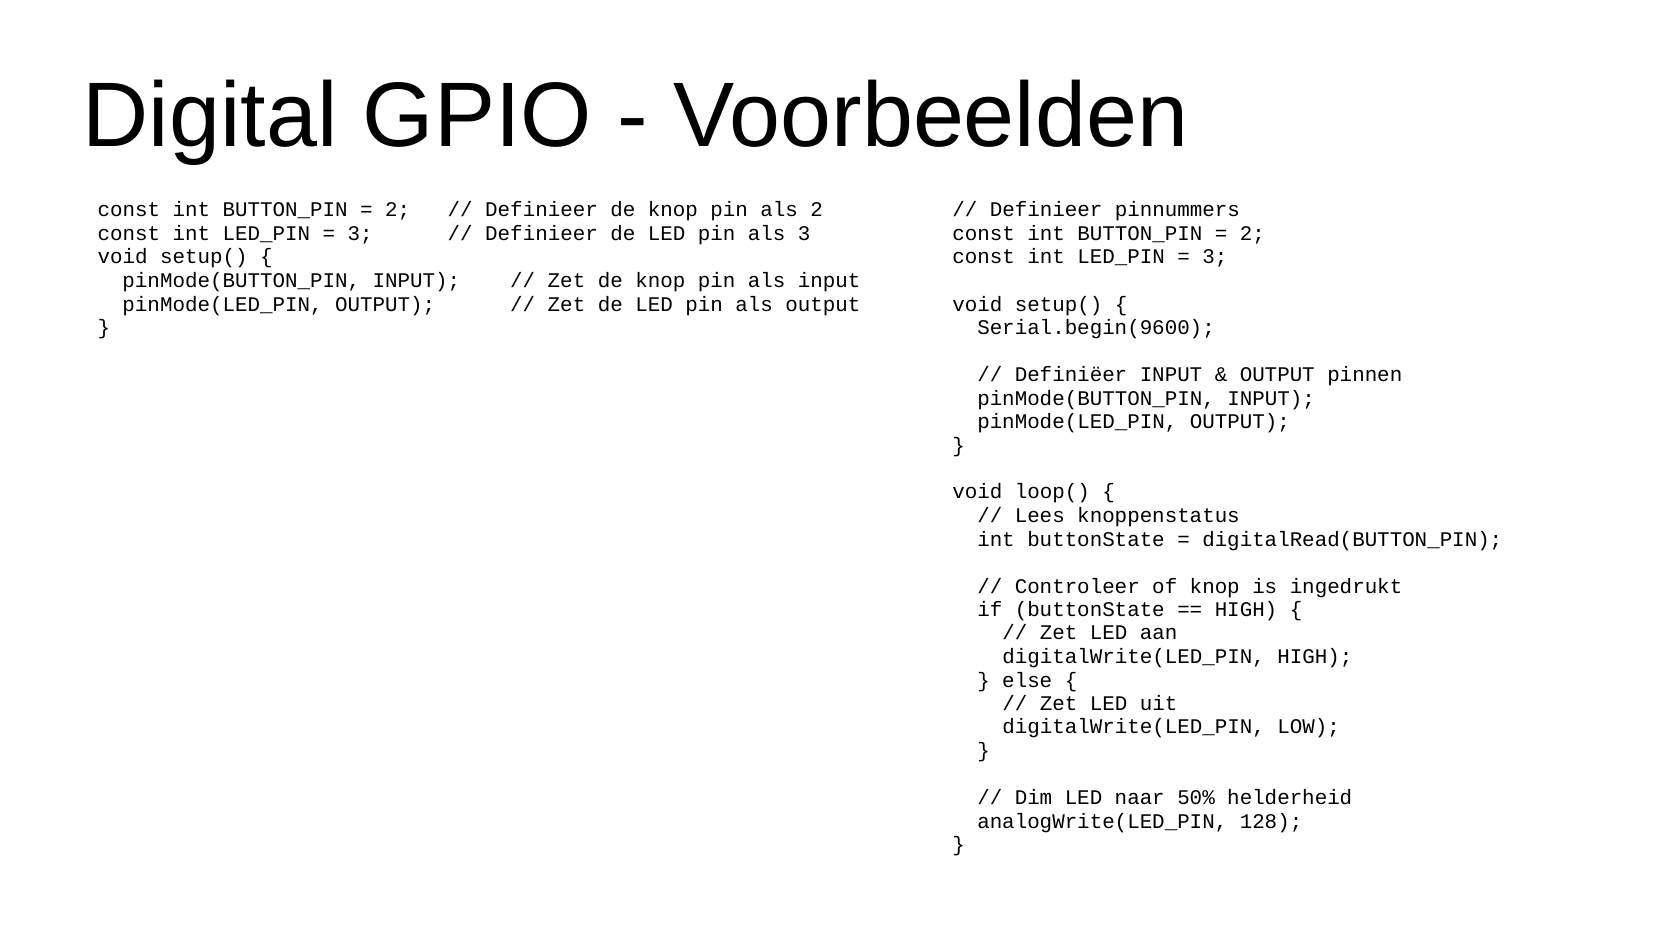

# Digital GPIO - Voorbeelden
const int BUTTON_PIN = 2; // Definieer de knop pin als 2
const int LED_PIN = 3; // Definieer de LED pin als 3
void setup() {
 pinMode(BUTTON_PIN, INPUT); // Zet de knop pin als input
 pinMode(LED_PIN, OUTPUT); // Zet de LED pin als output
}
// Definieer pinnummers
const int BUTTON_PIN = 2;
const int LED_PIN = 3;
void setup() {
 Serial.begin(9600);
 // Definiëer INPUT & OUTPUT pinnen
 pinMode(BUTTON_PIN, INPUT);
 pinMode(LED_PIN, OUTPUT);
}
void loop() {
 // Lees knoppenstatus
 int buttonState = digitalRead(BUTTON_PIN);
 // Controleer of knop is ingedrukt
 if (buttonState == HIGH) {
 // Zet LED aan
 digitalWrite(LED_PIN, HIGH);
 } else {
 // Zet LED uit
 digitalWrite(LED_PIN, LOW);
 }
 // Dim LED naar 50% helderheid
 analogWrite(LED_PIN, 128);
}